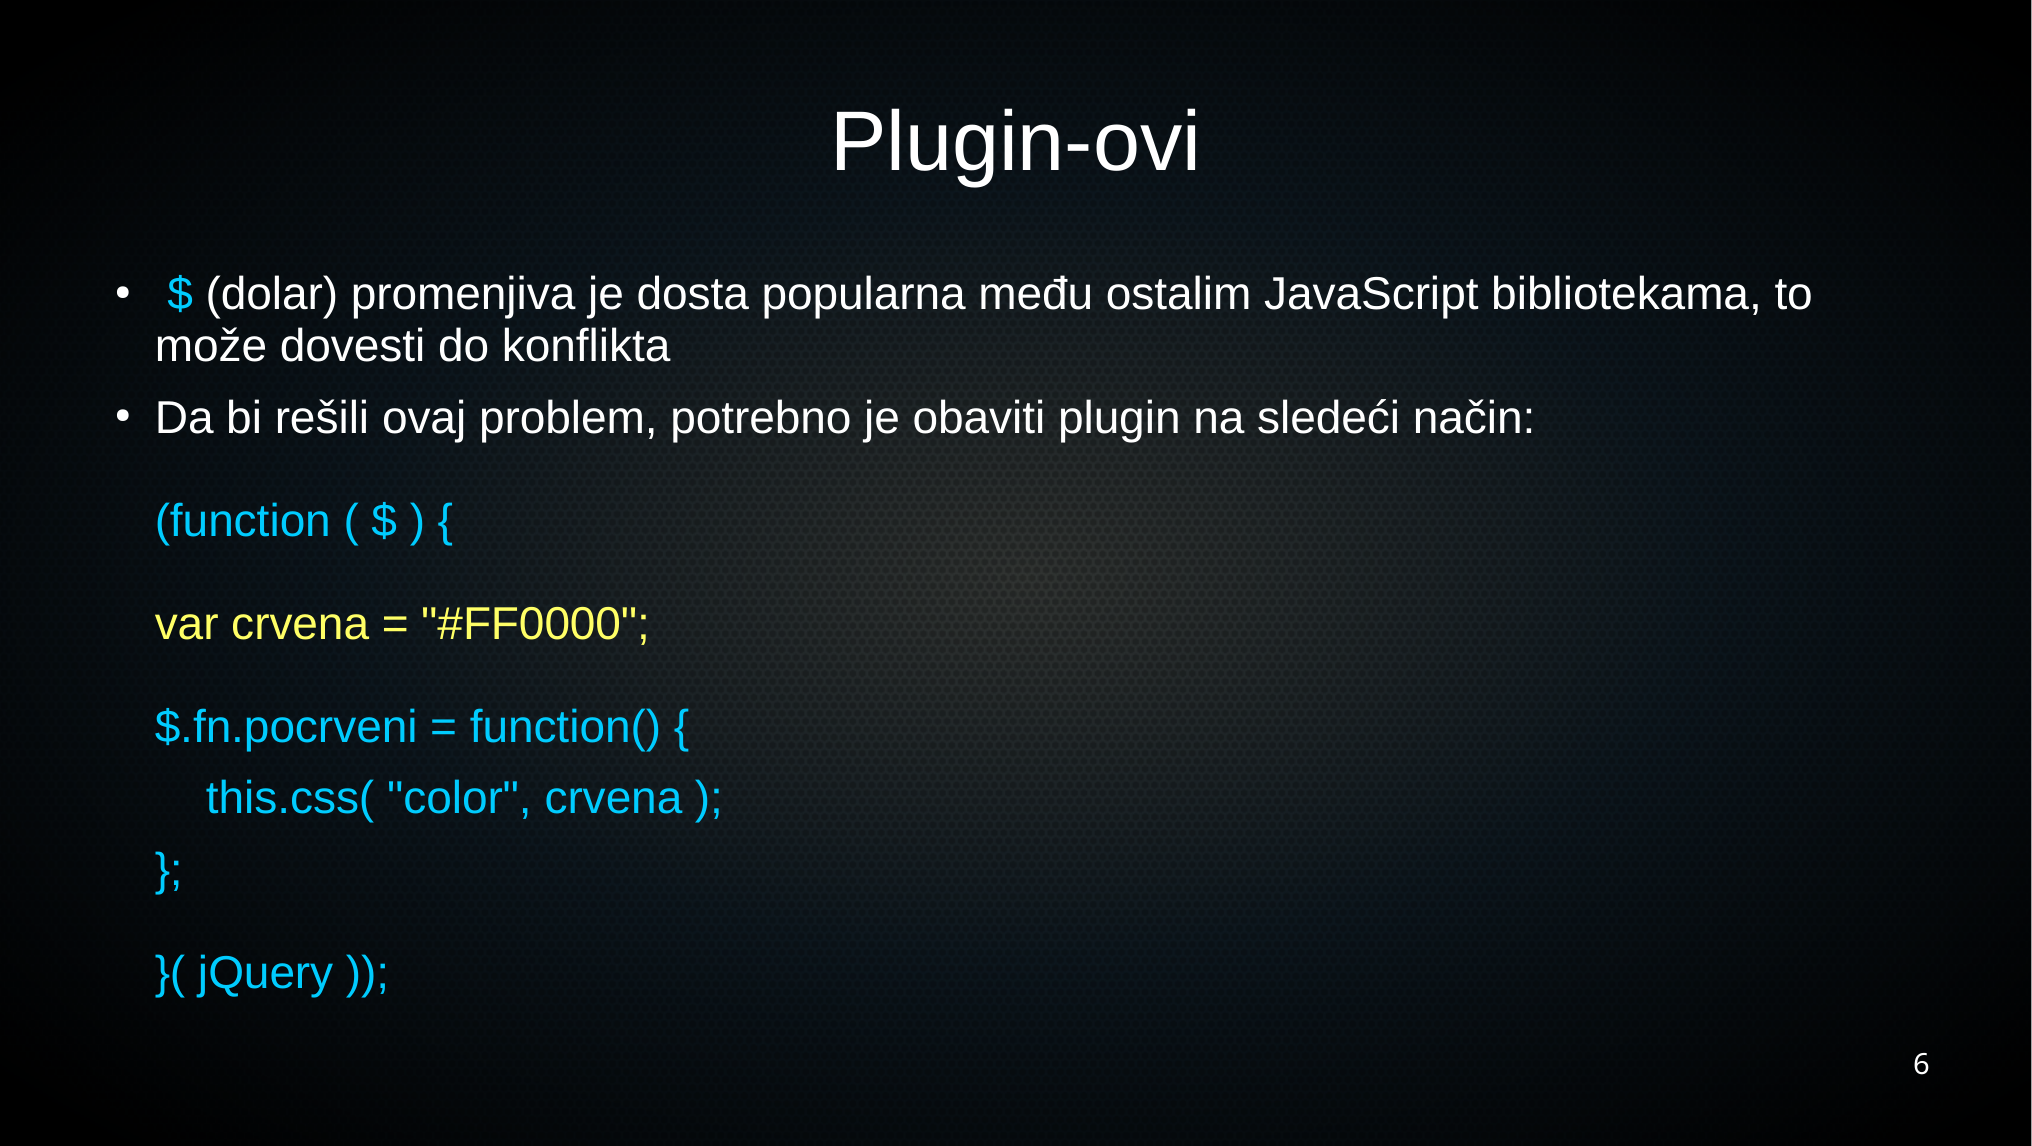

# Plugin-ovi
 $ (dolar) promenjiva je dosta popularna među ostalim JavaScript bibliotekama, to može dovesti do konflikta
Da bi rešili ovaj problem, potrebno je obaviti plugin na sledeći način:
(function ( $ ) {
var crvena = "#FF0000";
$.fn.pocrveni = function() {
 this.css( "color", crvena );
};
}( jQuery ));
6